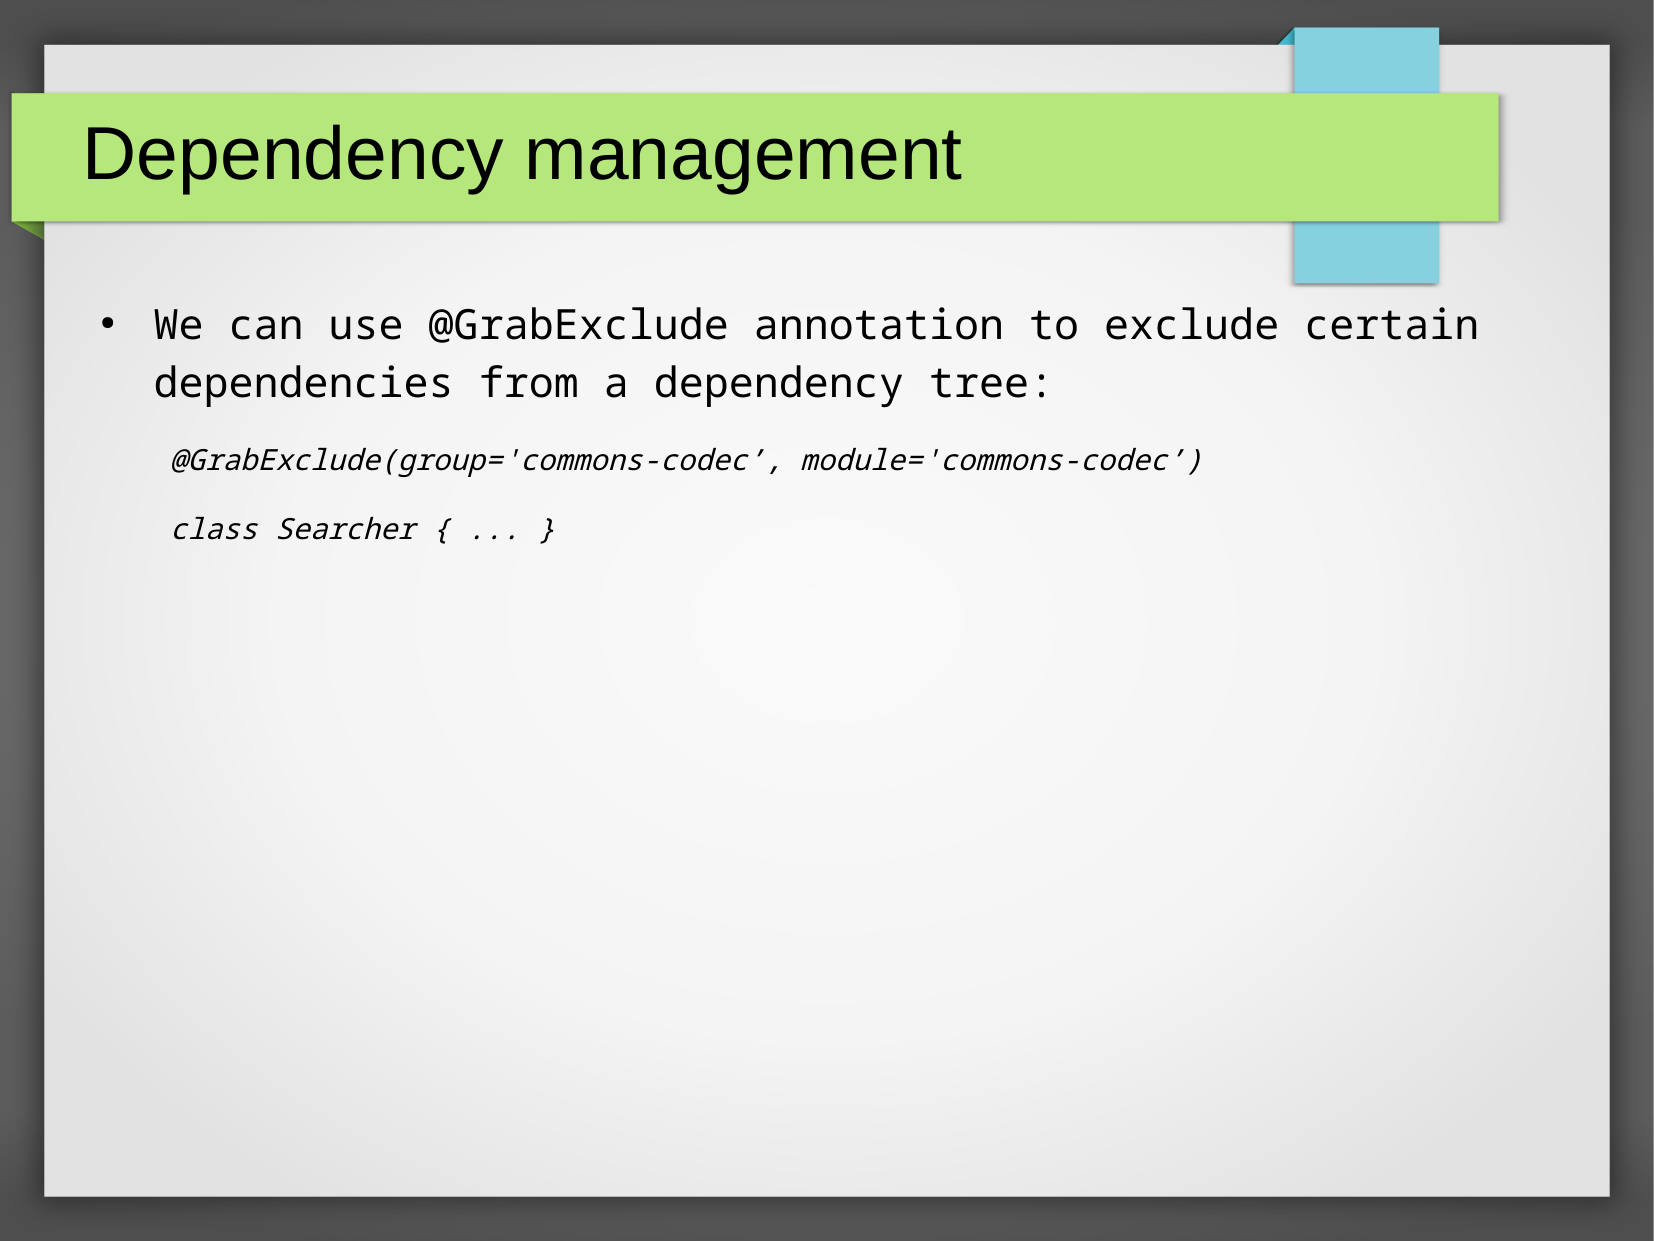

# Dependency management
We can use @GrabExclude annotation to exclude certain dependencies from a dependency tree:
 @GrabExclude(group='commons-codec’, module='commons-codec’)
 class Searcher { ... }